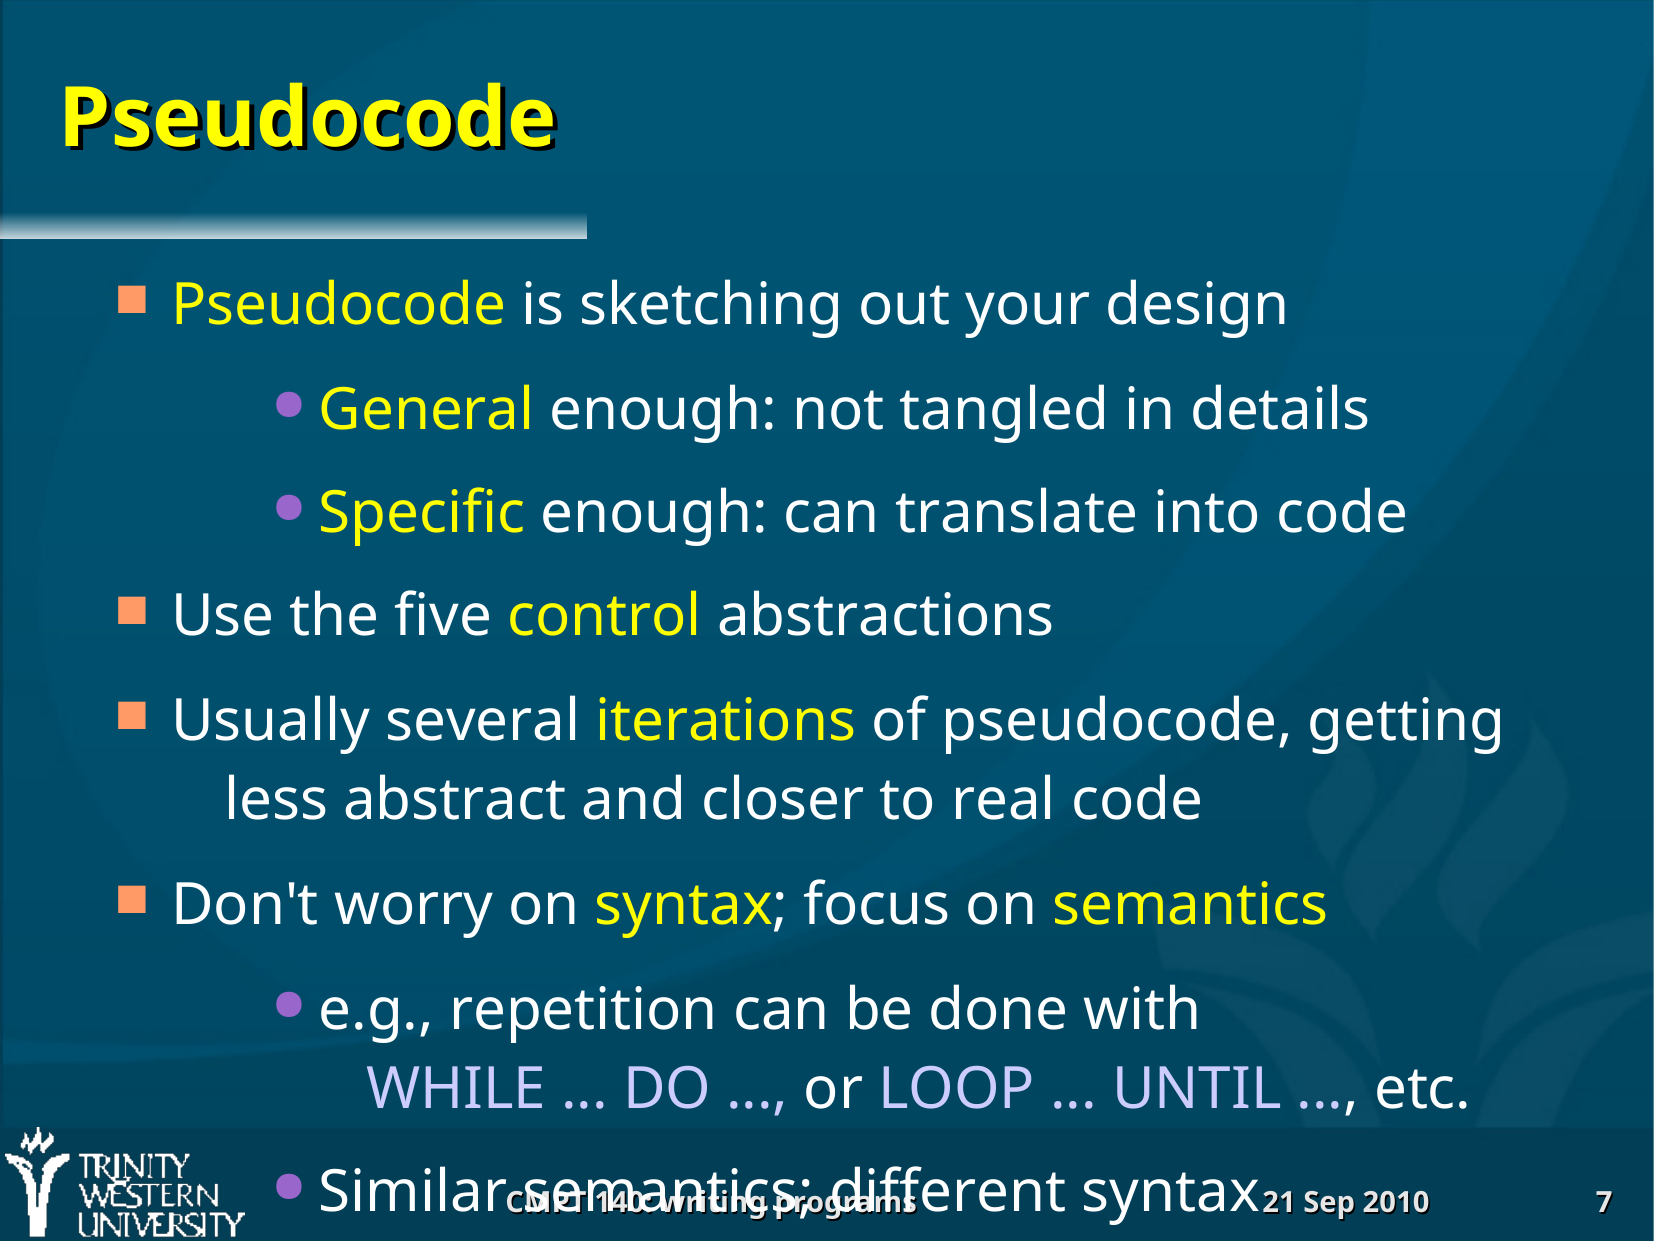

# Pseudocode
Pseudocode is sketching out your design
General enough: not tangled in details
Specific enough: can translate into code
Use the five control abstractions
Usually several iterations of pseudocode, getting less abstract and closer to real code
Don't worry on syntax; focus on semantics
e.g., repetition can be done with
WHILE ... DO ..., or LOOP ... UNTIL ..., etc.
Similar semantics; different syntax
CMPT 140: writing programs
21 Sep 2010
7